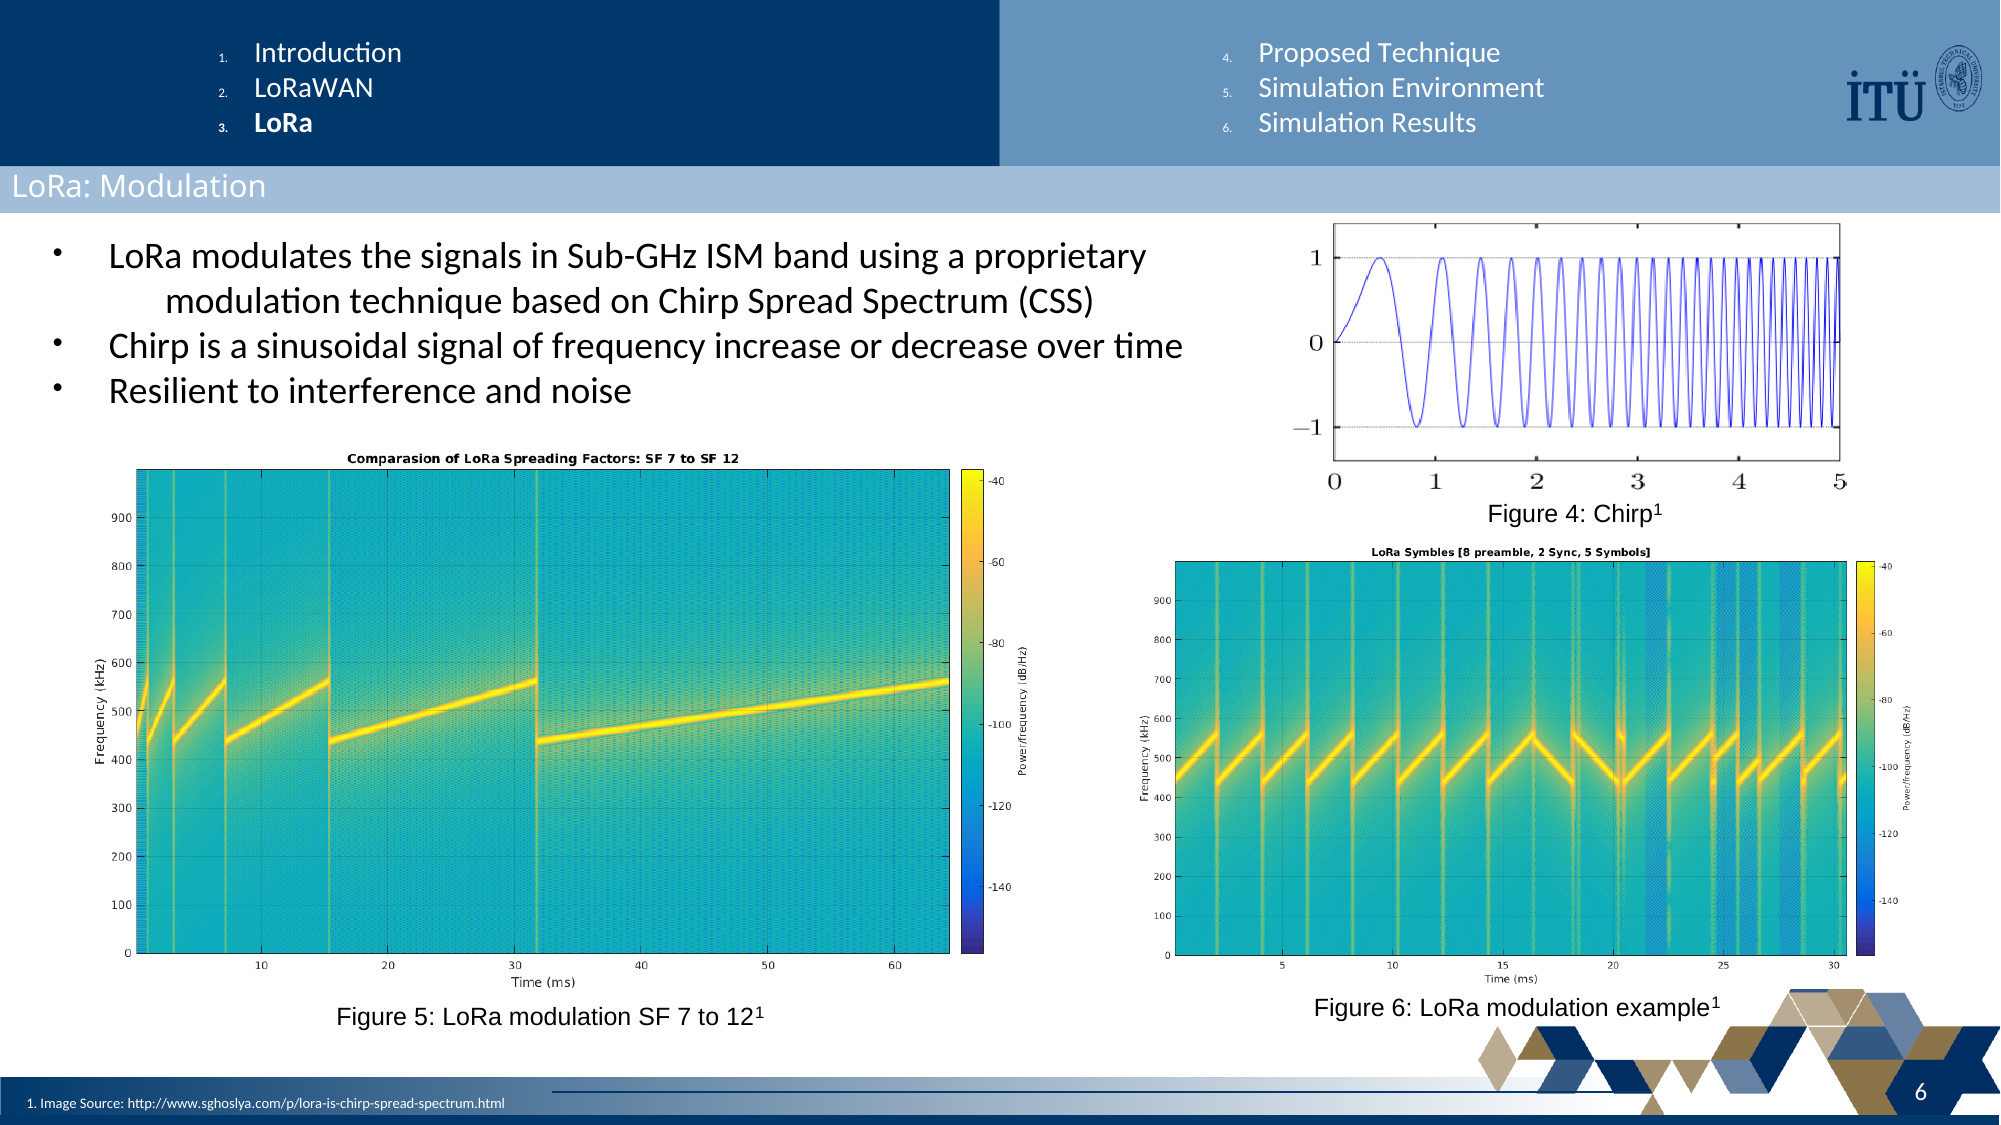

Introduction
LoRaWAN
LoRa
Proposed Technique
Simulation Environment
Simulation Results
# LoRa: Modulation
LoRa modulates the signals in Sub-GHz ISM band using a proprietary modulation technique based on Chirp Spread Spectrum (CSS)
Chirp is a sinusoidal signal of frequency increase or decrease over time
Resilient to interference and noise
Figure 5: LoRa modulation SF 7 to 121
Figure 4: Chirp1
Figure 6: LoRa modulation example1
1. Image Source: http://www.sghoslya.com/p/lora-is-chirp-spread-spectrum.html